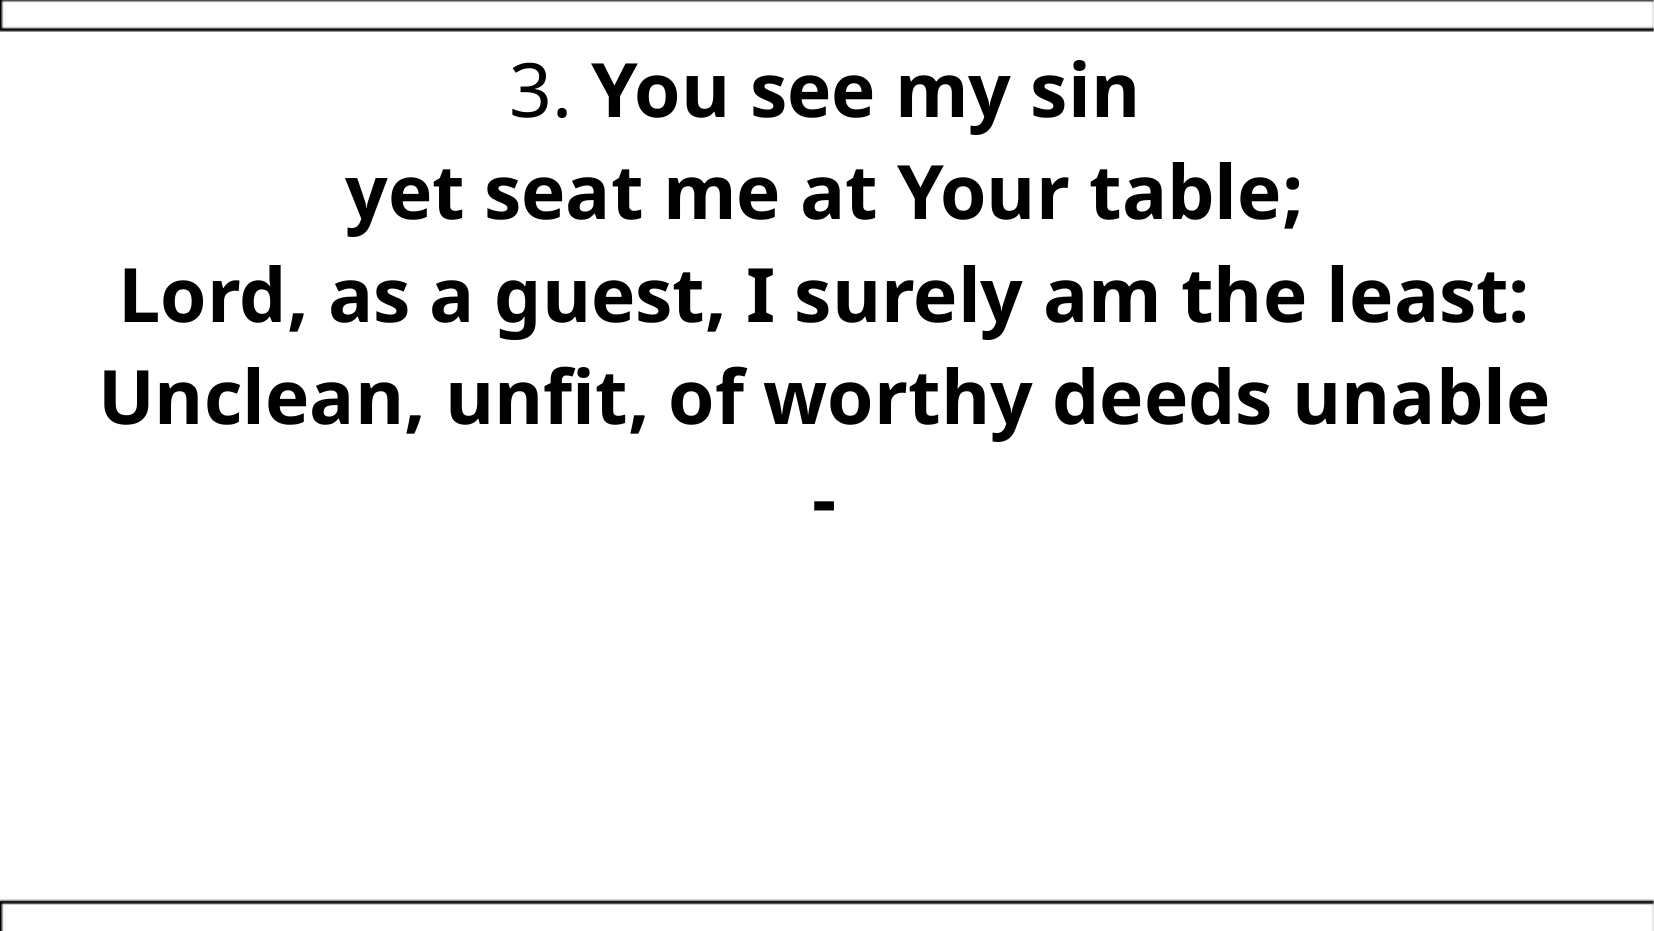

3. You see my sin
yet seat me at Your table;
Lord, as a guest, I surely am the least:
Unclean, unfit, of worthy deeds unable -